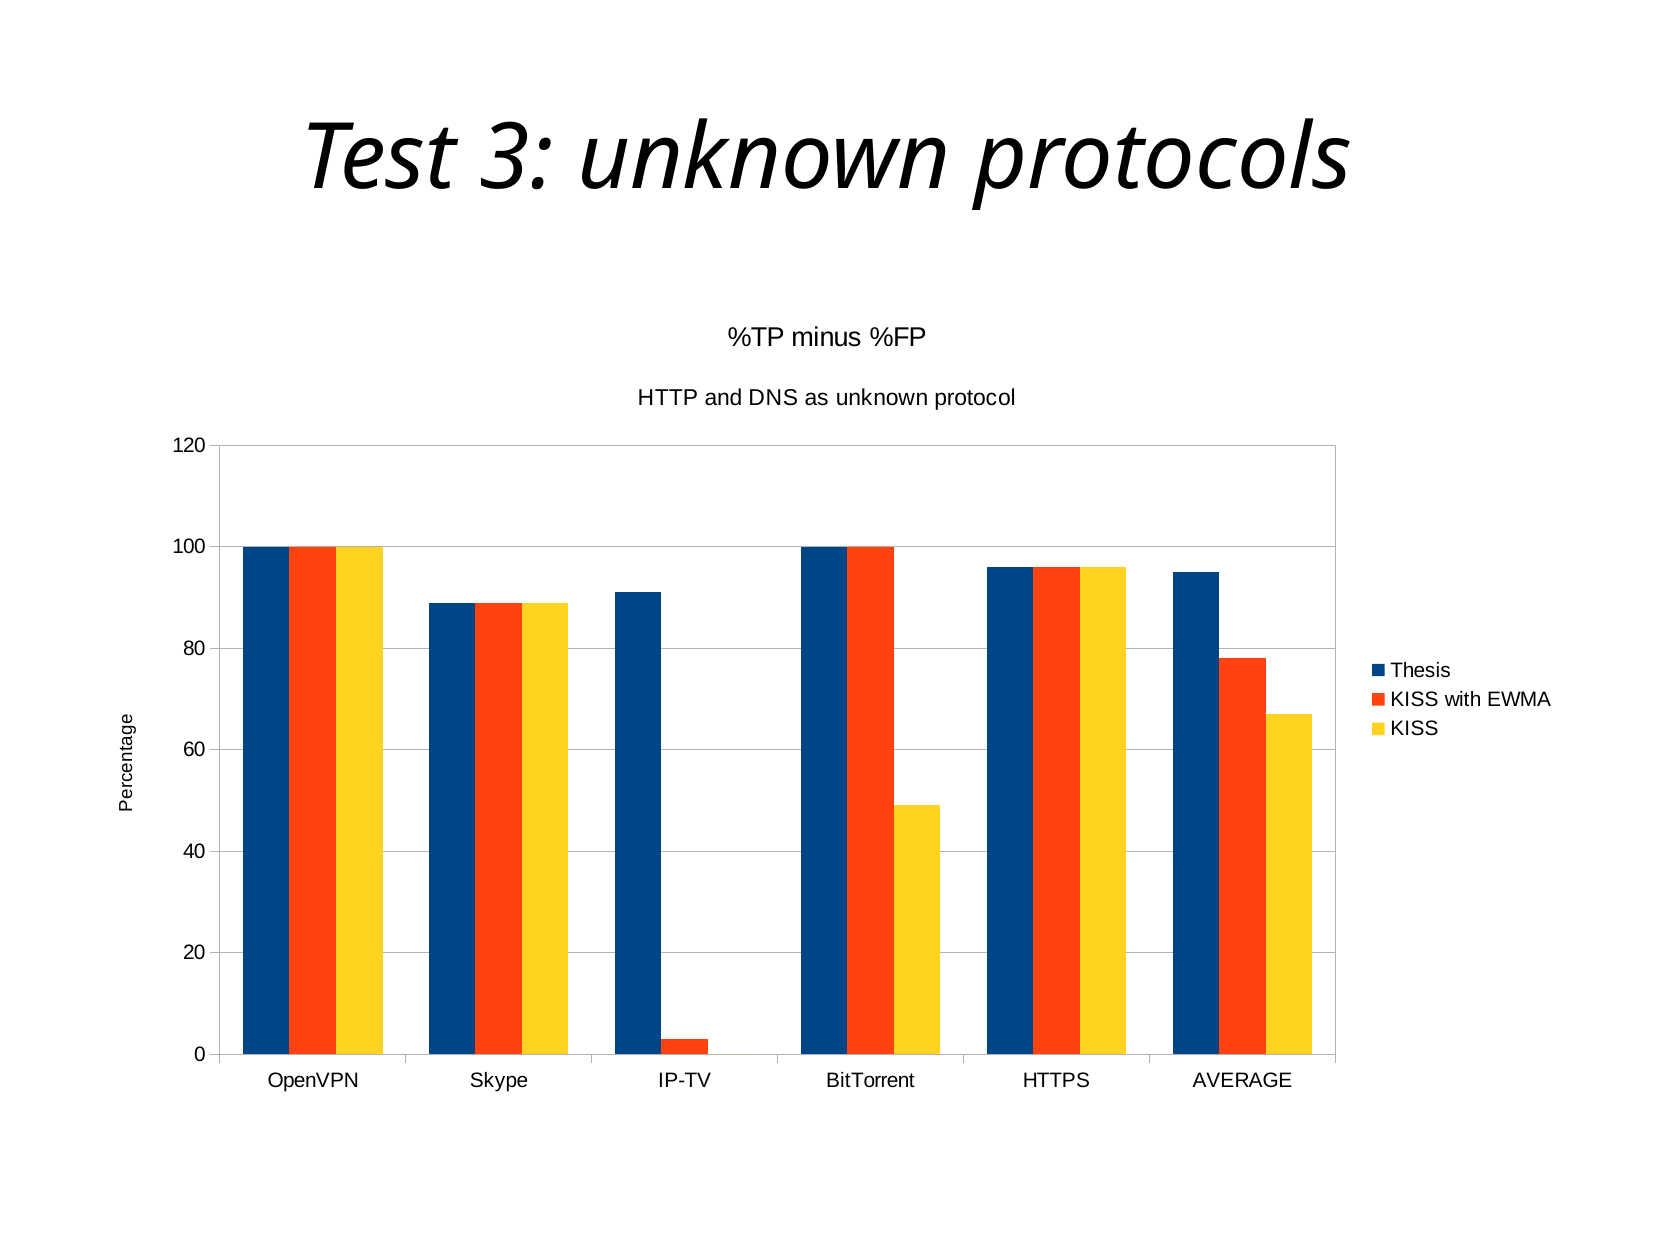

# Test 3: unknown protocols
### Chart: %TP minus %FP
HTTP and DNS as unknown protocol
| Category | Thesis | KISS with EWMA | KISS |
|---|---|---|---|
| OpenVPN | 100.0 | 100.0 | 100.0 |
| Skype | 89.0 | 89.0 | 89.0 |
| IP-TV | 91.0 | 3.0 | 0.0 |
| BitTorrent | 100.0 | 100.0 | 49.0 |
| HTTPS | 96.0 | 96.0 | 96.0 |
| AVERAGE | 95.0 | 78.0 | 67.0 |